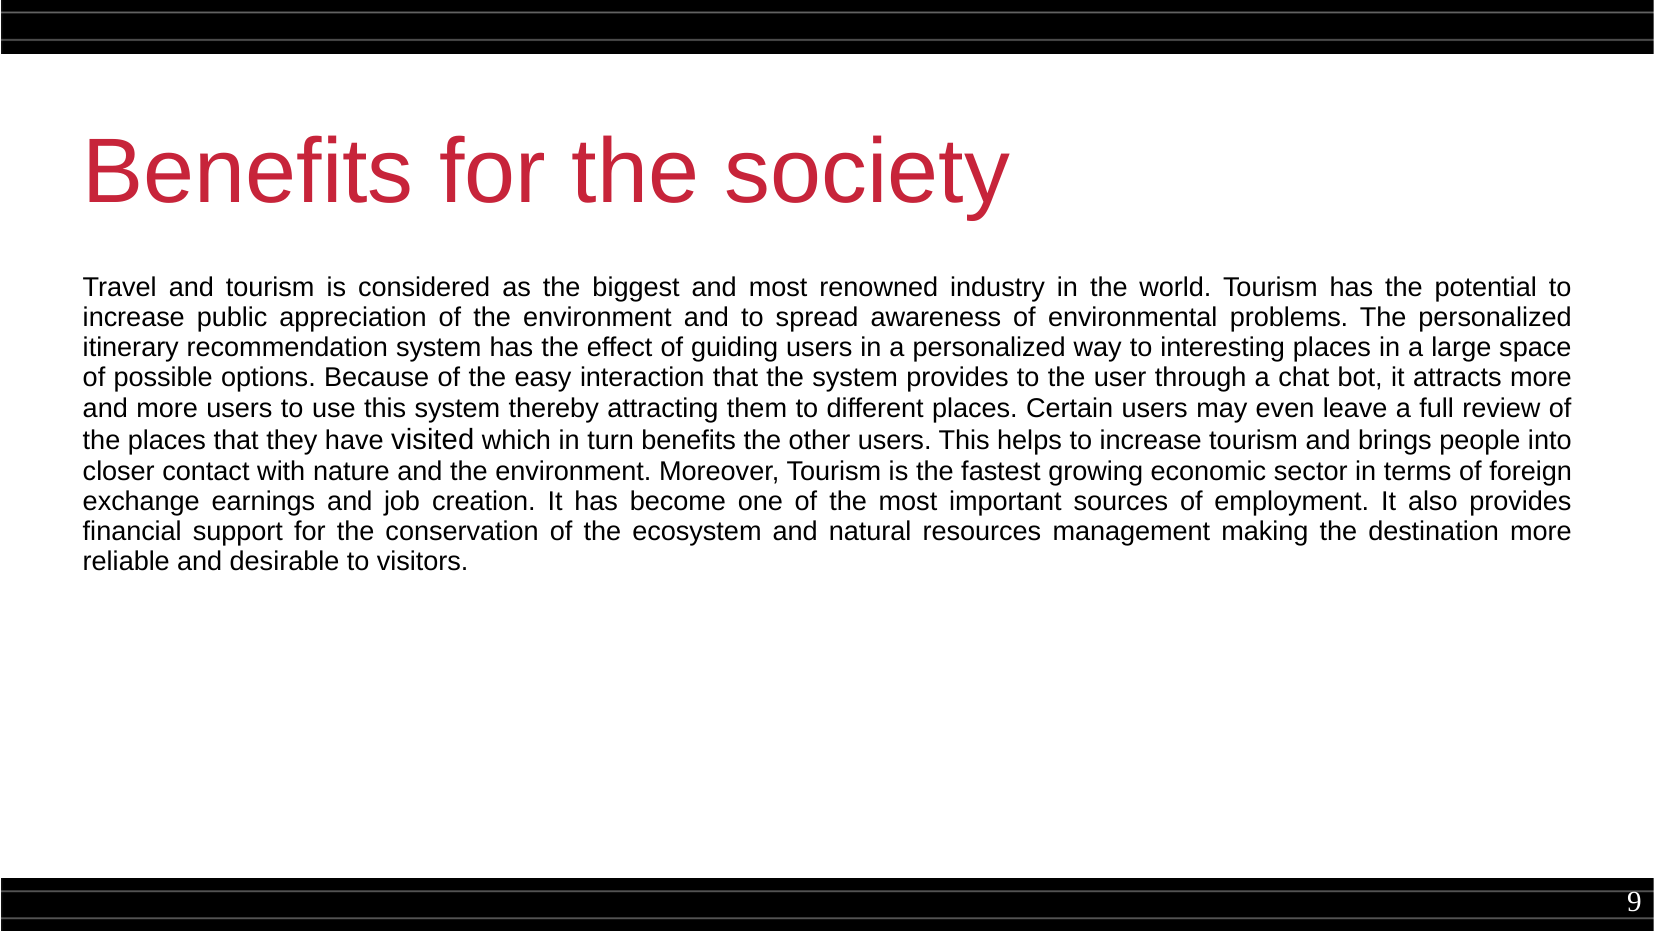

# Benefits for the society
Travel and tourism is considered as the biggest and most renowned industry in the world. Tourism has the potential to increase public appreciation of the environment and to spread awareness of environmental problems. The personalized itinerary recommendation system has the effect of guiding users in a personalized way to interesting places in a large space of possible options. Because of the easy interaction that the system provides to the user through a chat bot, it attracts more and more users to use this system thereby attracting them to different places. Certain users may even leave a full review of the places that they have visited which in turn benefits the other users. This helps to increase tourism and brings people into closer contact with nature and the environment. Moreover, Tourism is the fastest growing economic sector in terms of foreign exchange earnings and job creation. It has become one of the most important sources of employment. It also provides financial support for the conservation of the ecosystem and natural resources management making the destination more reliable and desirable to visitors.